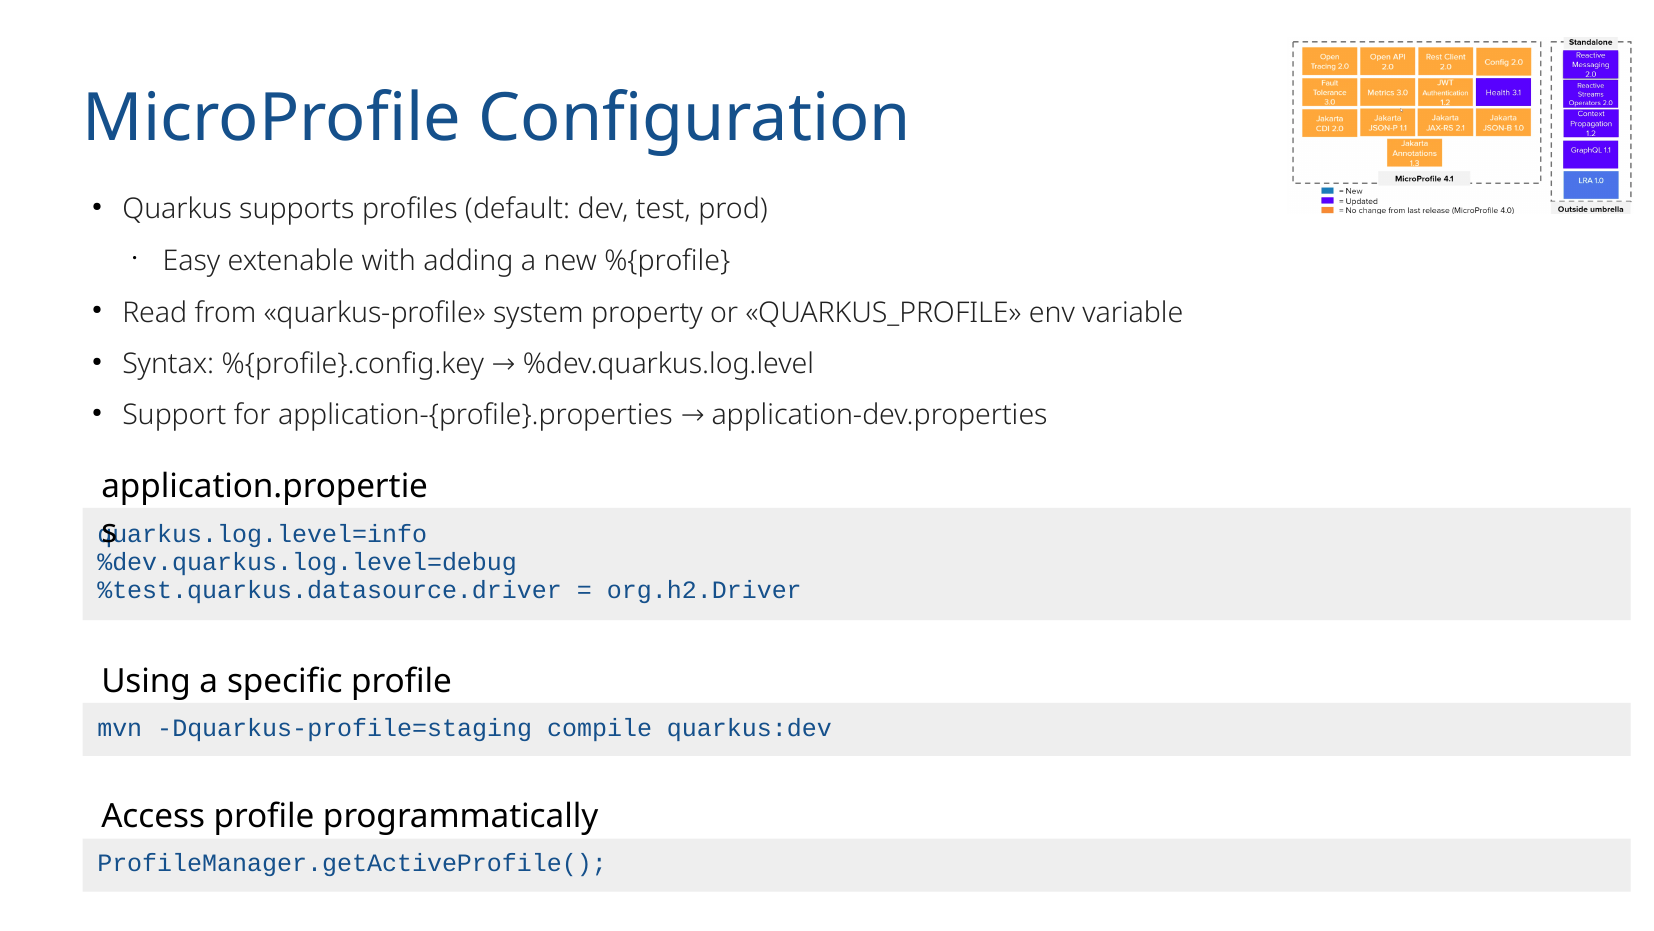

# MicroProfile Configuration
Quarkus supports profiles (default: dev, test, prod)
Easy extenable with adding a new %{profile}
Read from «quarkus-profile» system property or «QUARKUS_PROFILE» env variable
Syntax: %{profile}.config.key → %dev.quarkus.log.level
Support for application-{profile}.properties → application-dev.properties
application.properties
quarkus.log.level=info
%dev.quarkus.log.level=debug
%test.quarkus.datasource.driver = org.h2.Driver
Using a specific profile
mvn -Dquarkus-profile=staging compile quarkus:dev
Access profile programmatically
ProfileManager.getActiveProfile();